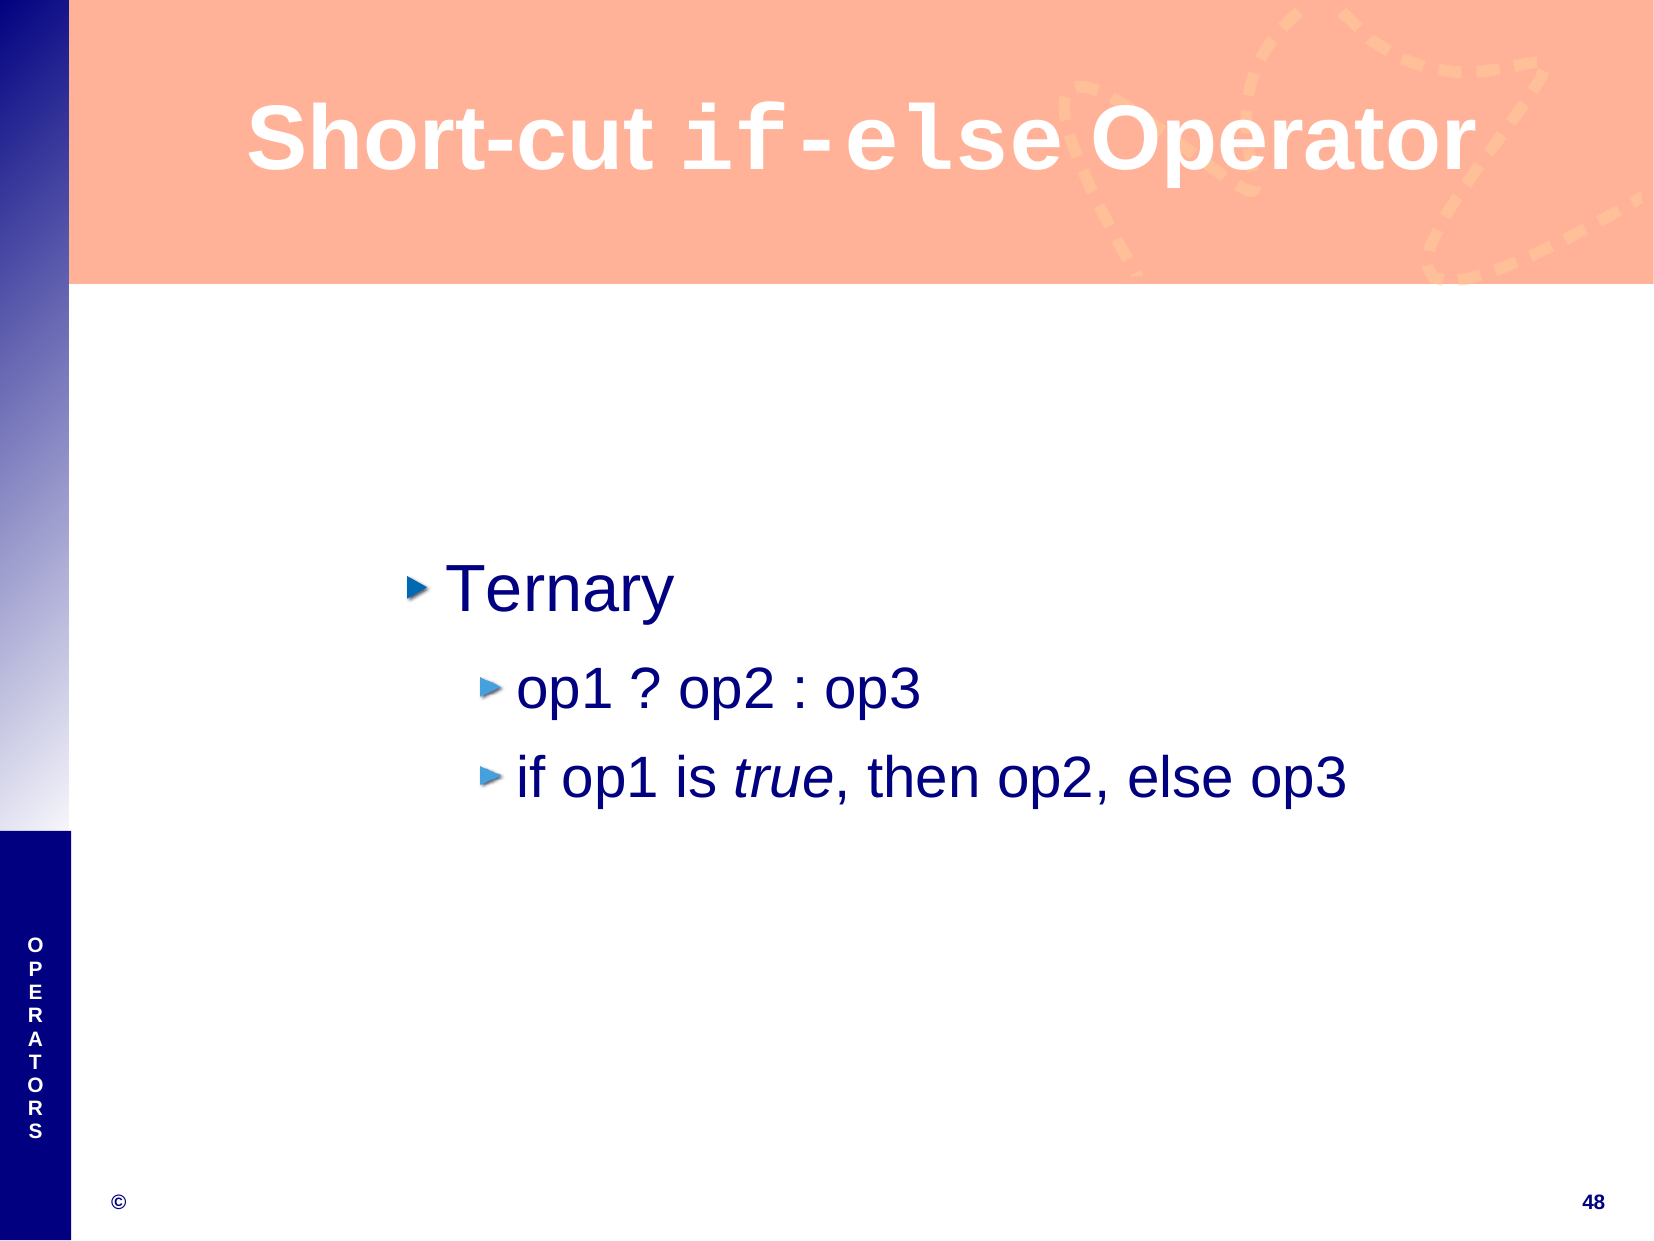

# Short-cut if-else Operator
Ternary
op1 ? op2 : op3
if op1 is true, then op2, else op3
O
P
E
R
A
T
O
R
S